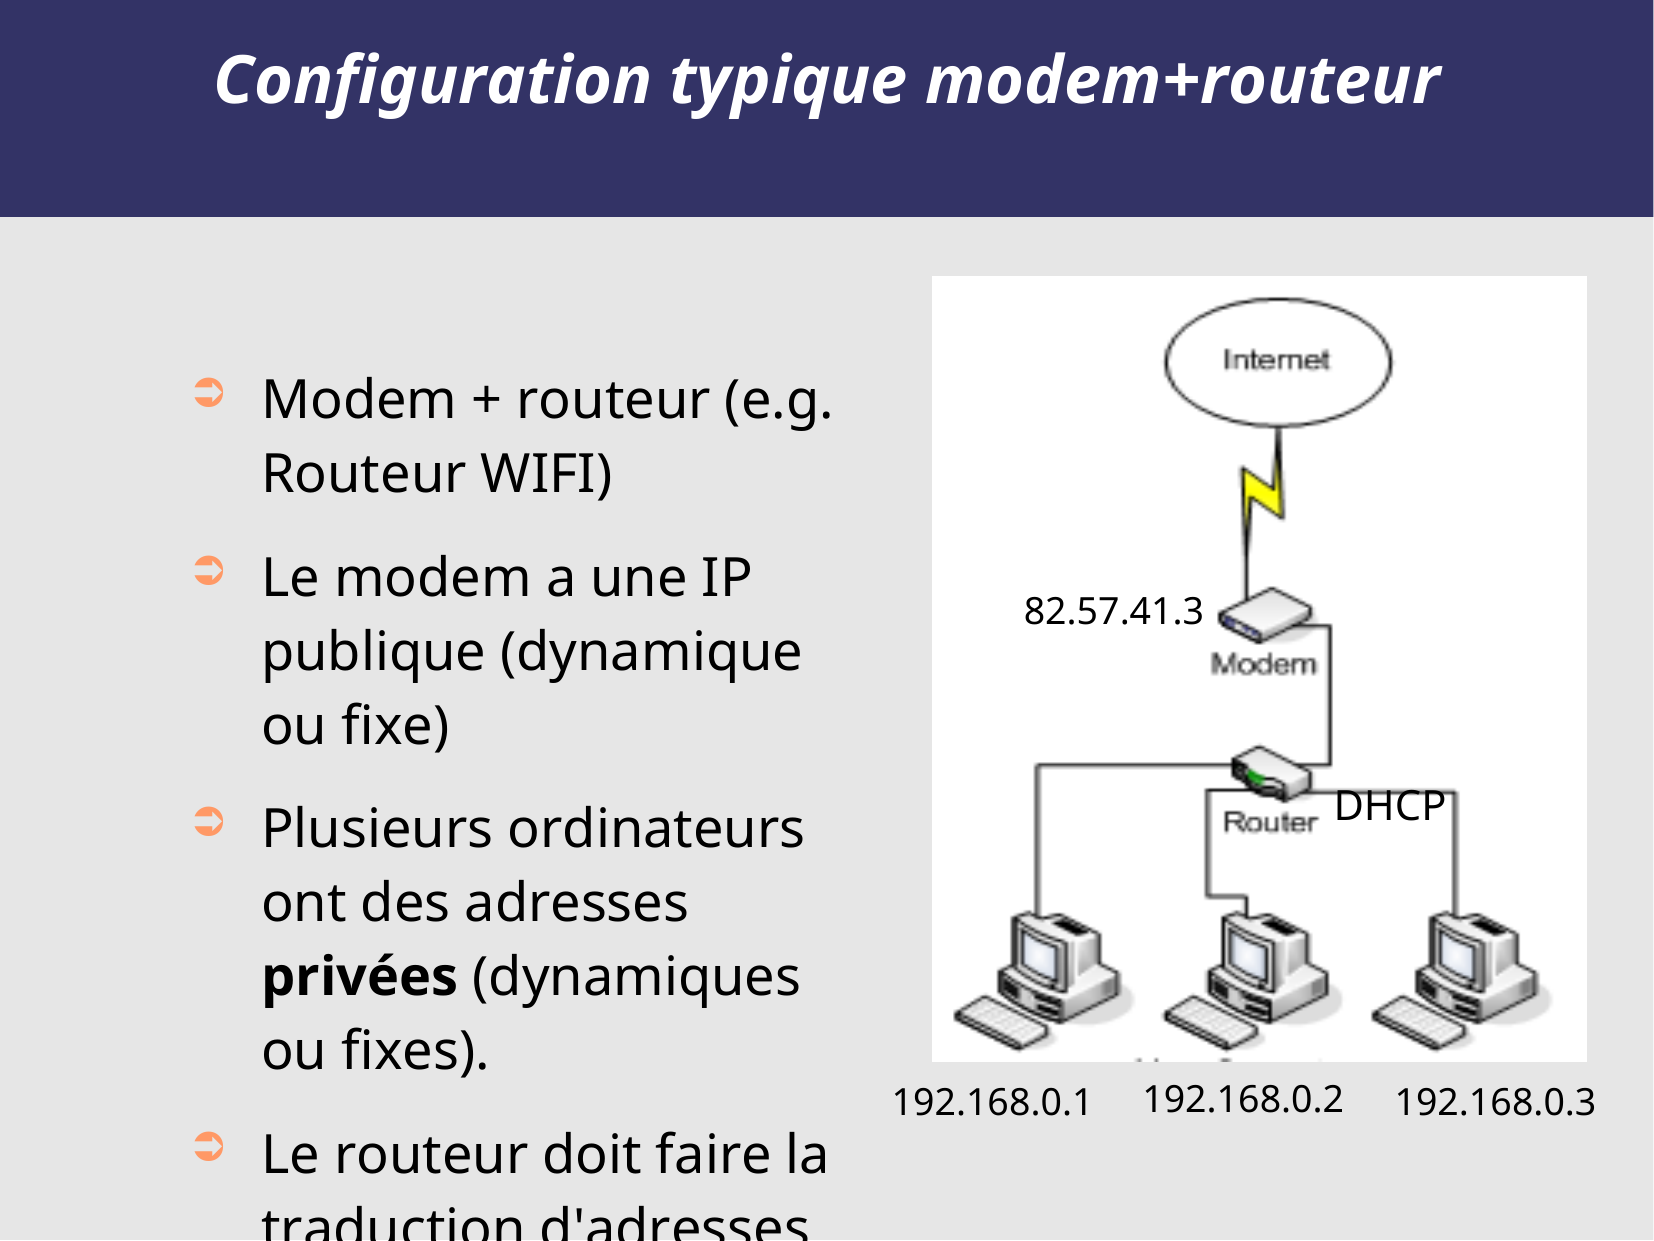

# Configuration typique modem+routeur
Modem + routeur (e.g. Routeur WIFI)
Le modem a une IP publique (dynamique ou fixe)
Plusieurs ordinateurs ont des adresses privées (dynamiques ou fixes).
Le routeur doit faire la traduction d'adresses (NAT).
82.57.41.3
DHCP
192.168.0.2
192.168.0.1
192.168.0.3